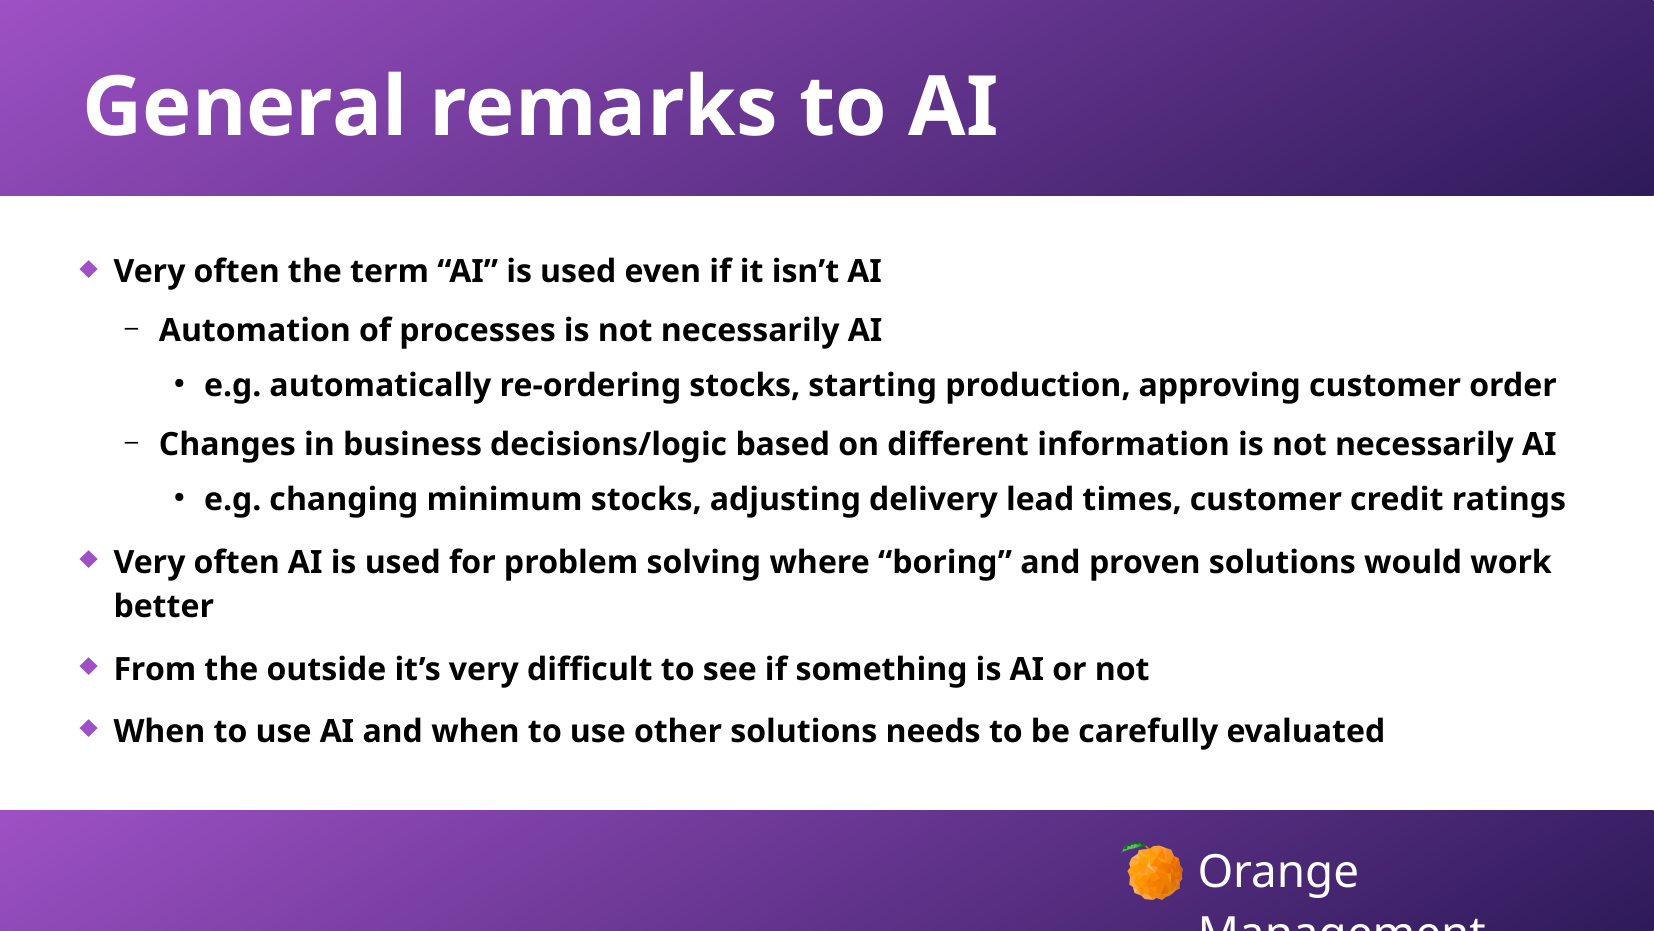

# General remarks to AI
Very often the term “AI” is used even if it isn’t AI
Automation of processes is not necessarily AI
e.g. automatically re-ordering stocks, starting production, approving customer order
Changes in business decisions/logic based on different information is not necessarily AI
e.g. changing minimum stocks, adjusting delivery lead times, customer credit ratings
Very often AI is used for problem solving where “boring” and proven solutions would work better
From the outside it’s very difficult to see if something is AI or not
When to use AI and when to use other solutions needs to be carefully evaluated
Orange Management